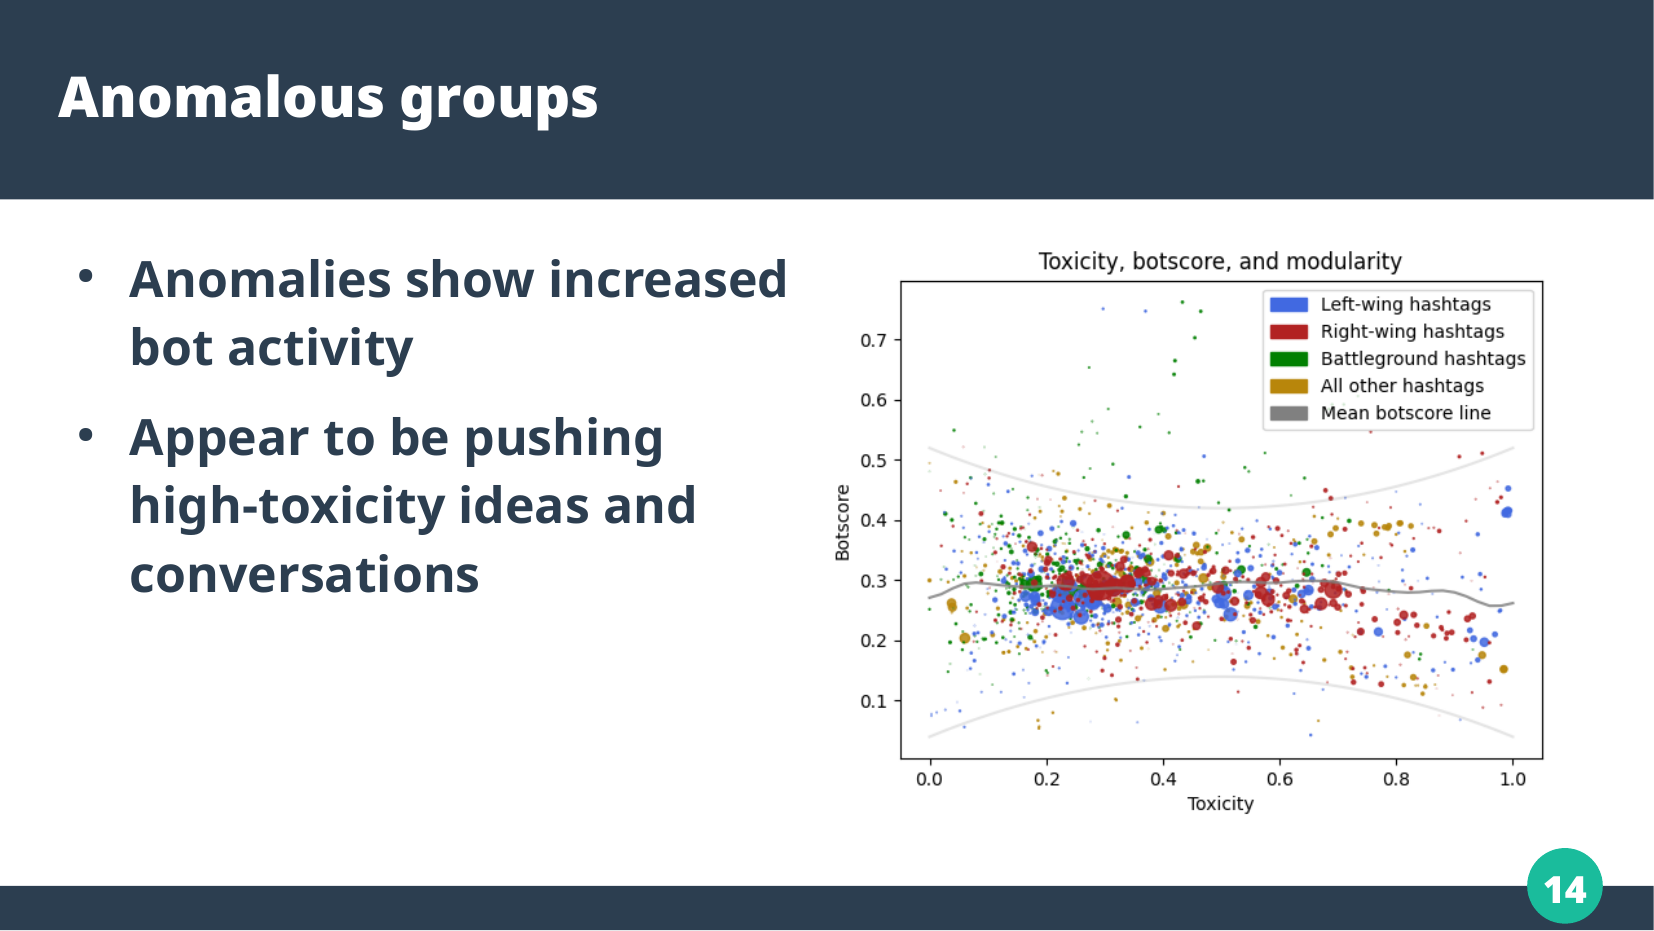

# Anomalous groups
Anomalies show increased bot activity
Appear to be pushing high-toxicity ideas and conversations